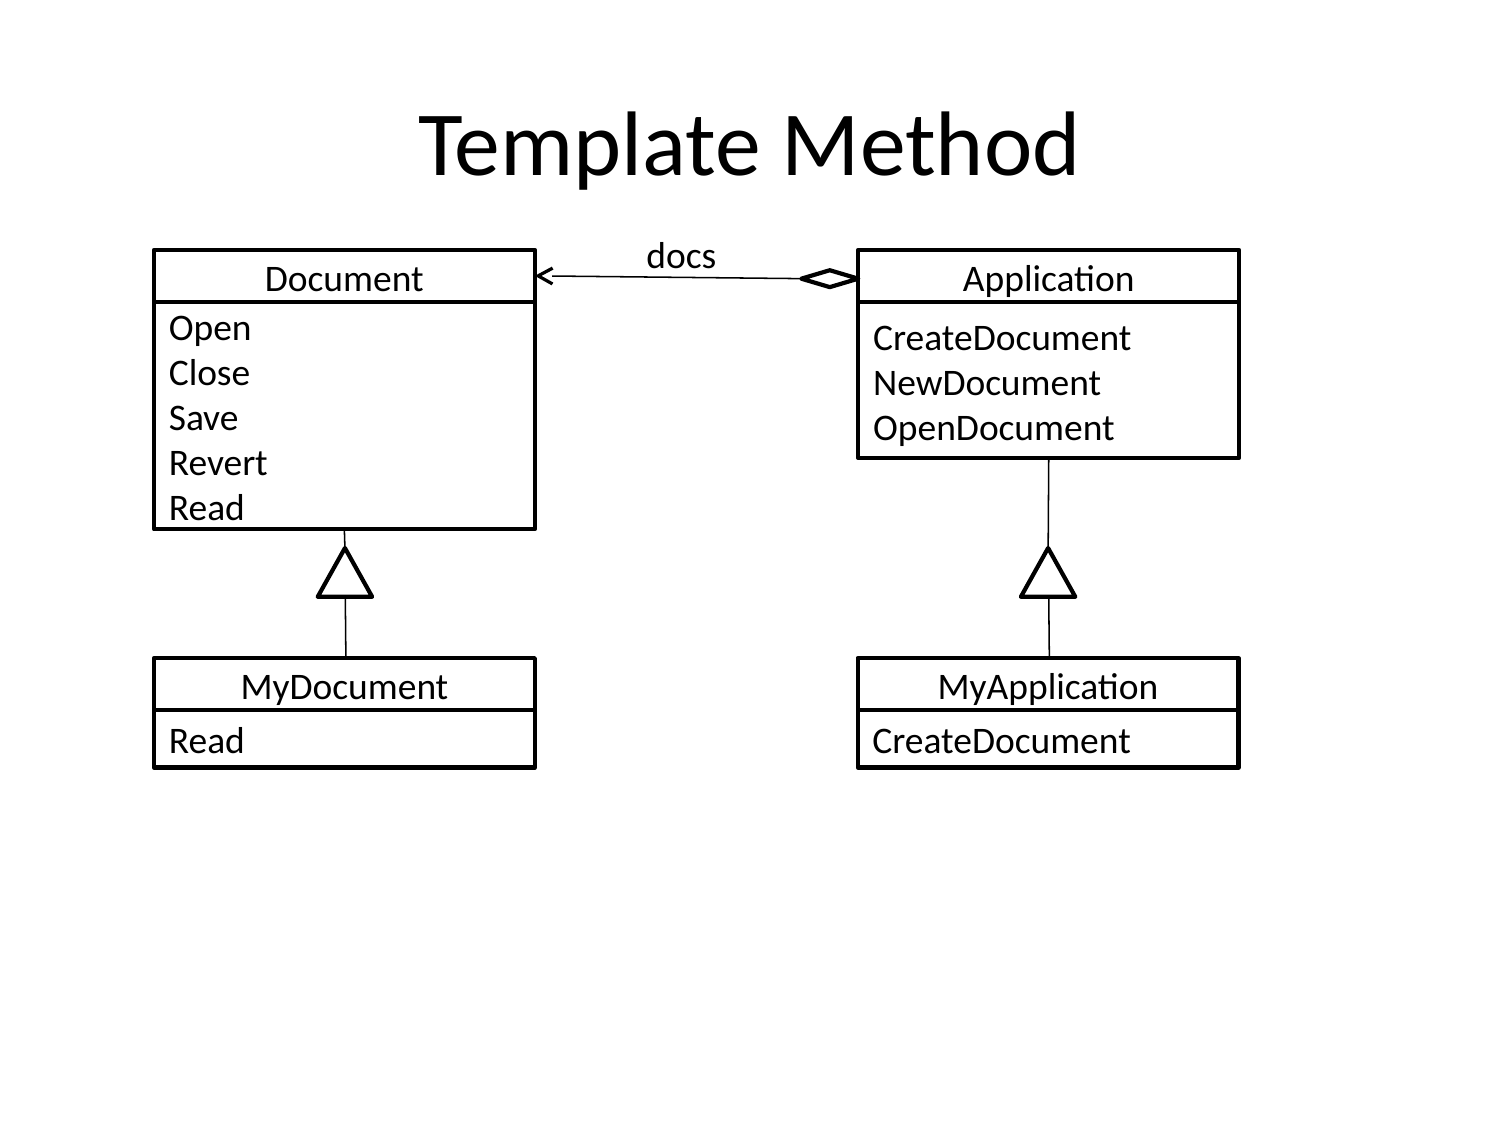

# Template Method
docs
Document
Application
Open
Close
Save
Revert
Read
CreateDocument
NewDocument
OpenDocument
MyDocument
MyApplication
Read
CreateDocument